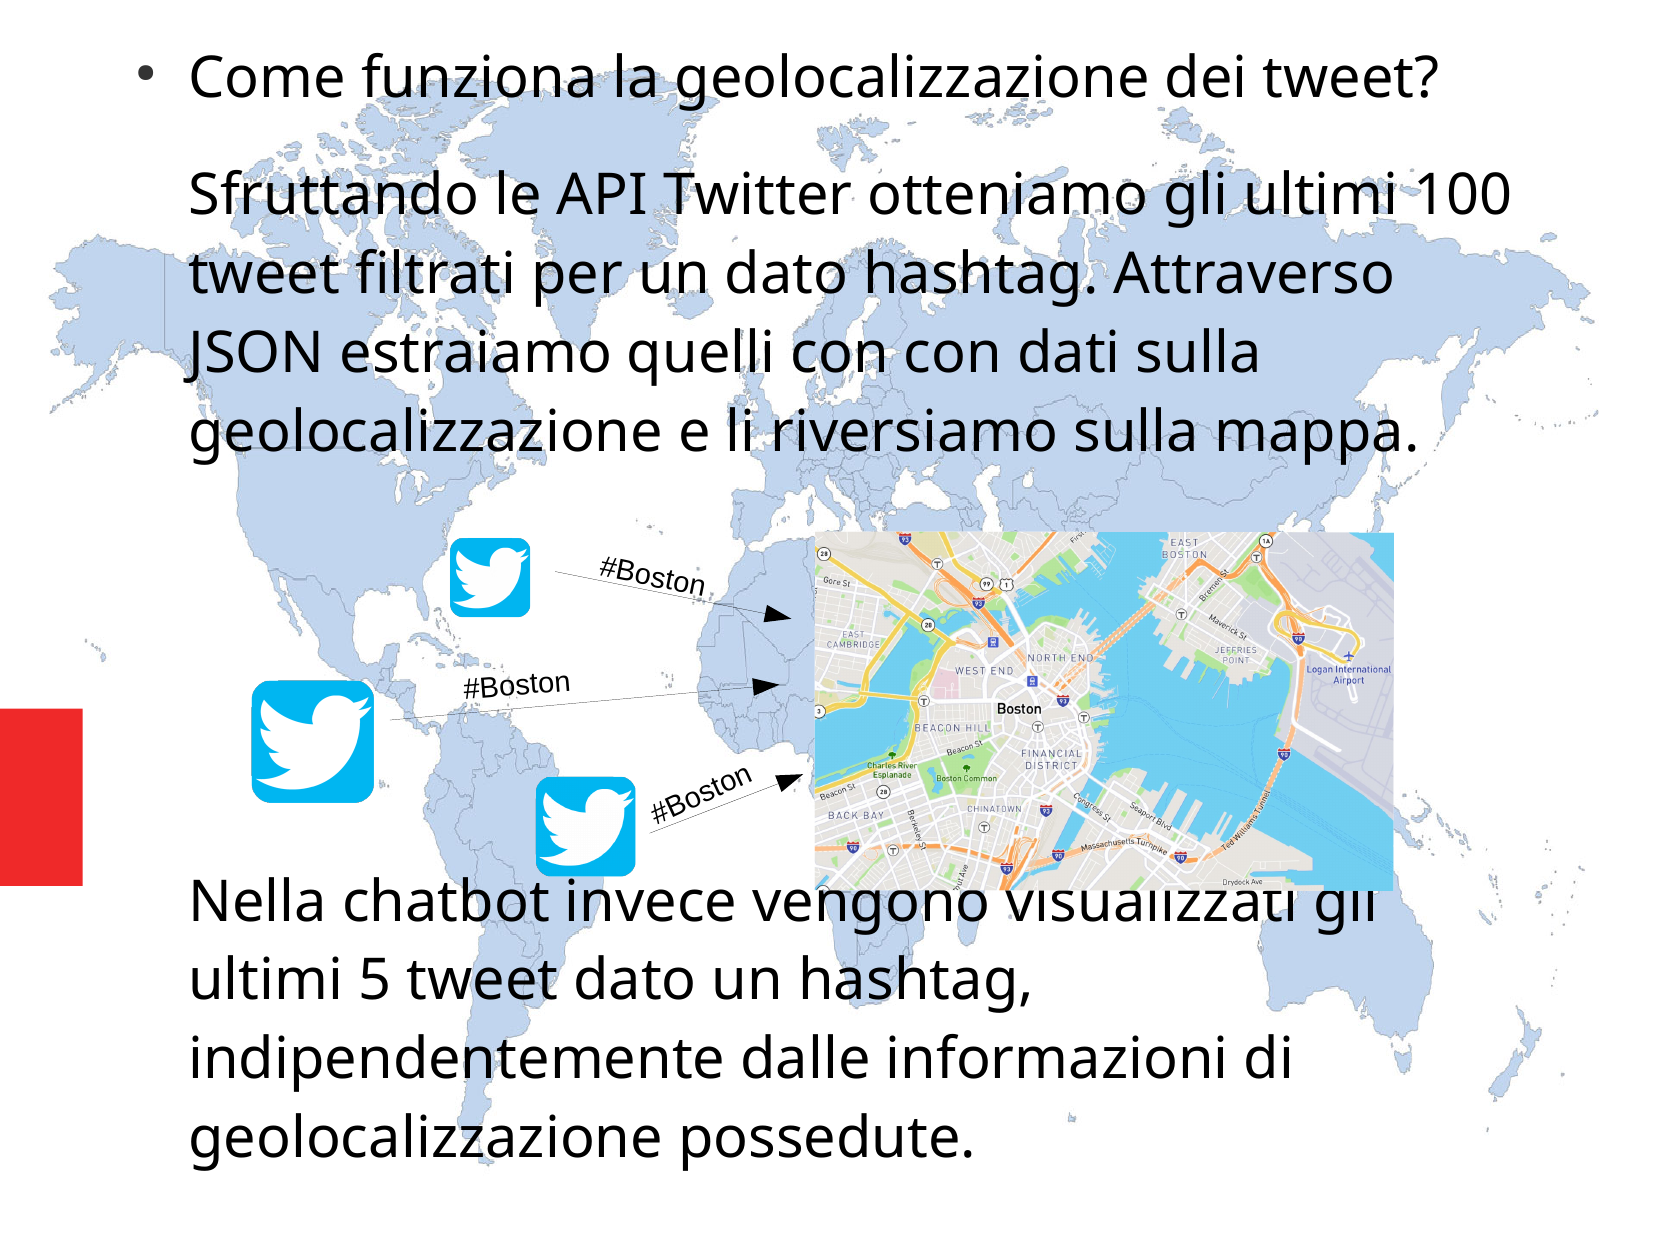

# Come funziona la geolocalizzazione dei tweet?
Sfruttando le API Twitter otteniamo gli ultimi 100 tweet filtrati per un dato hashtag. Attraverso JSON estraiamo quelli con con dati sulla geolocalizzazione e li riversiamo sulla mappa.
Nella chatbot invece vengono visualizzati gli ultimi 5 tweet dato un hashtag, indipendentemente dalle informazioni di geolocalizzazione possedute.
#Boston
#Boston
#Boston